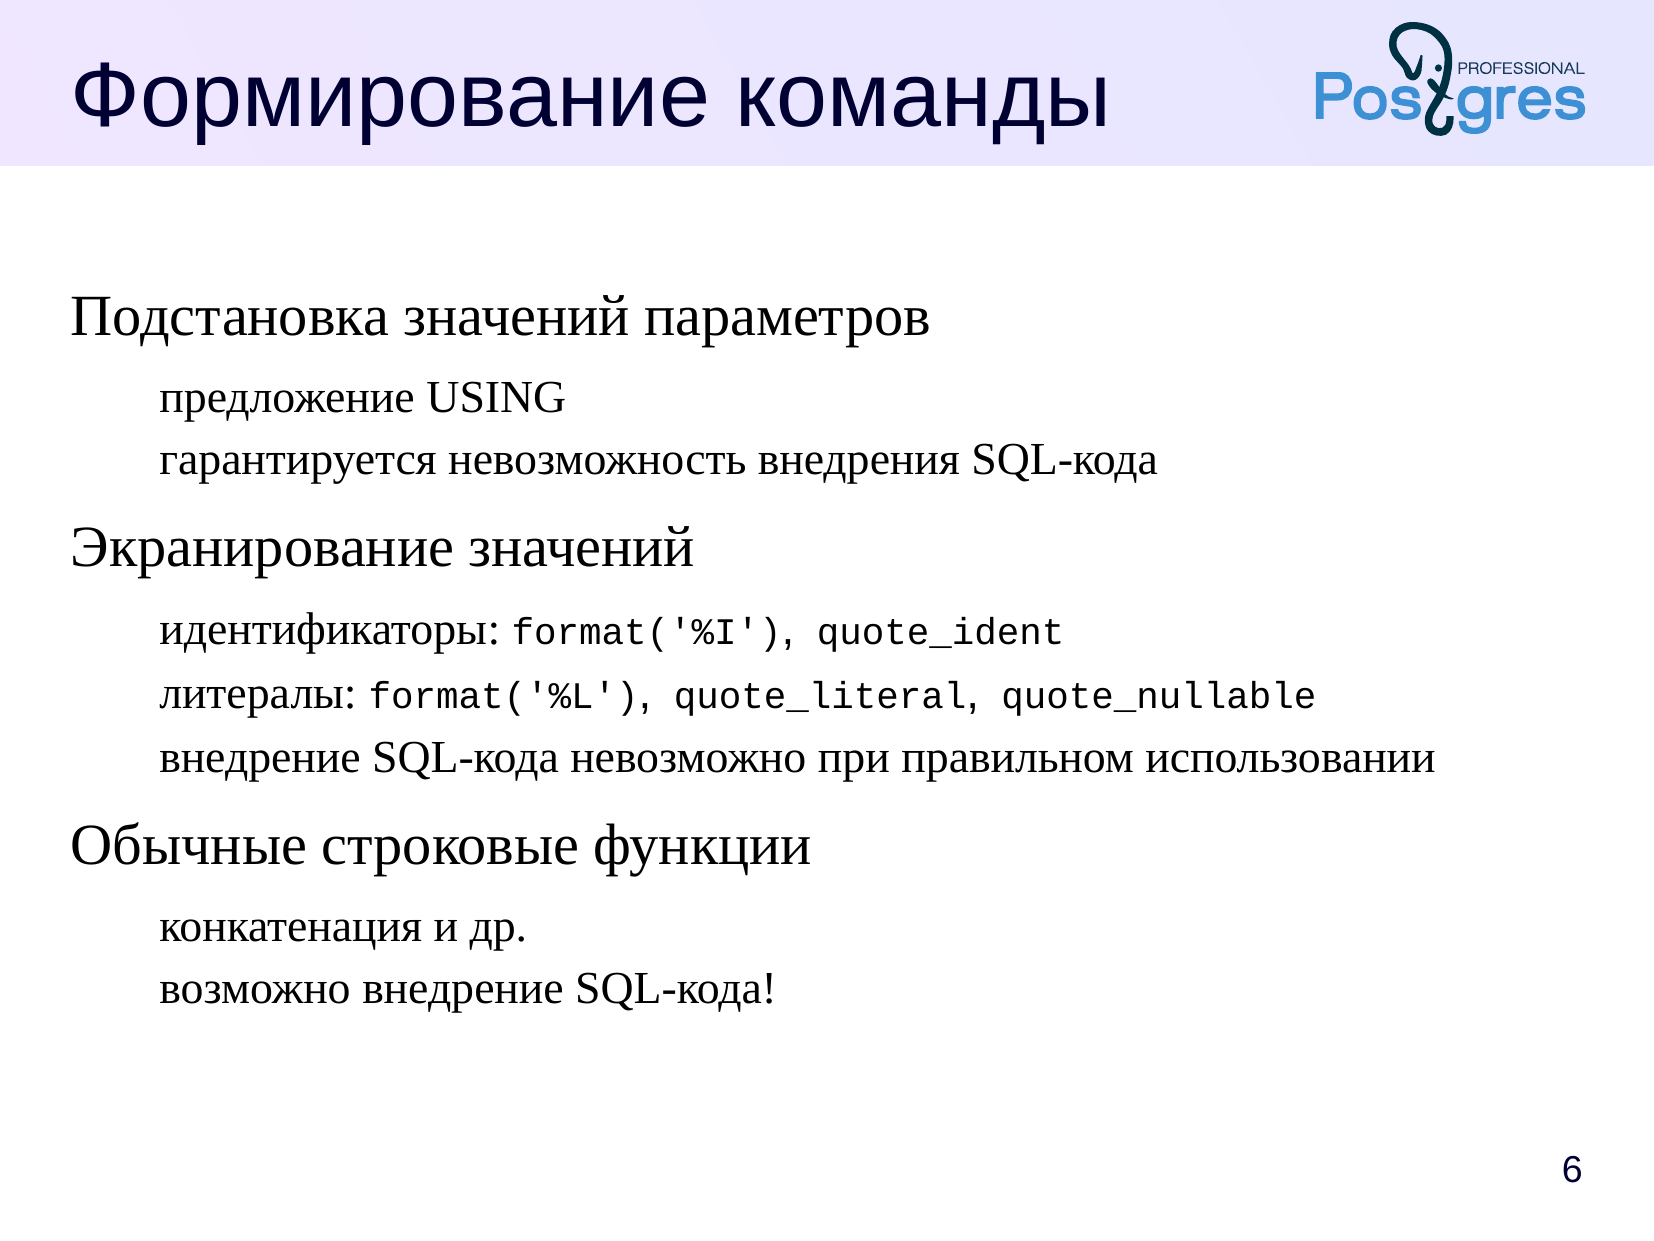

# Формирование команды
Подстановка значений параметров
предложение USING
гарантируется невозможность внедрения SQL-кода
Экранирование значений
идентификаторы: format('%I'), quote_ident
литералы: format('%L'), quote_literal, quote_nullable
внедрение SQL-кода невозможно при правильном использовании
Обычные строковые функции
конкатенация и др.
возможно внедрение SQL-кода!